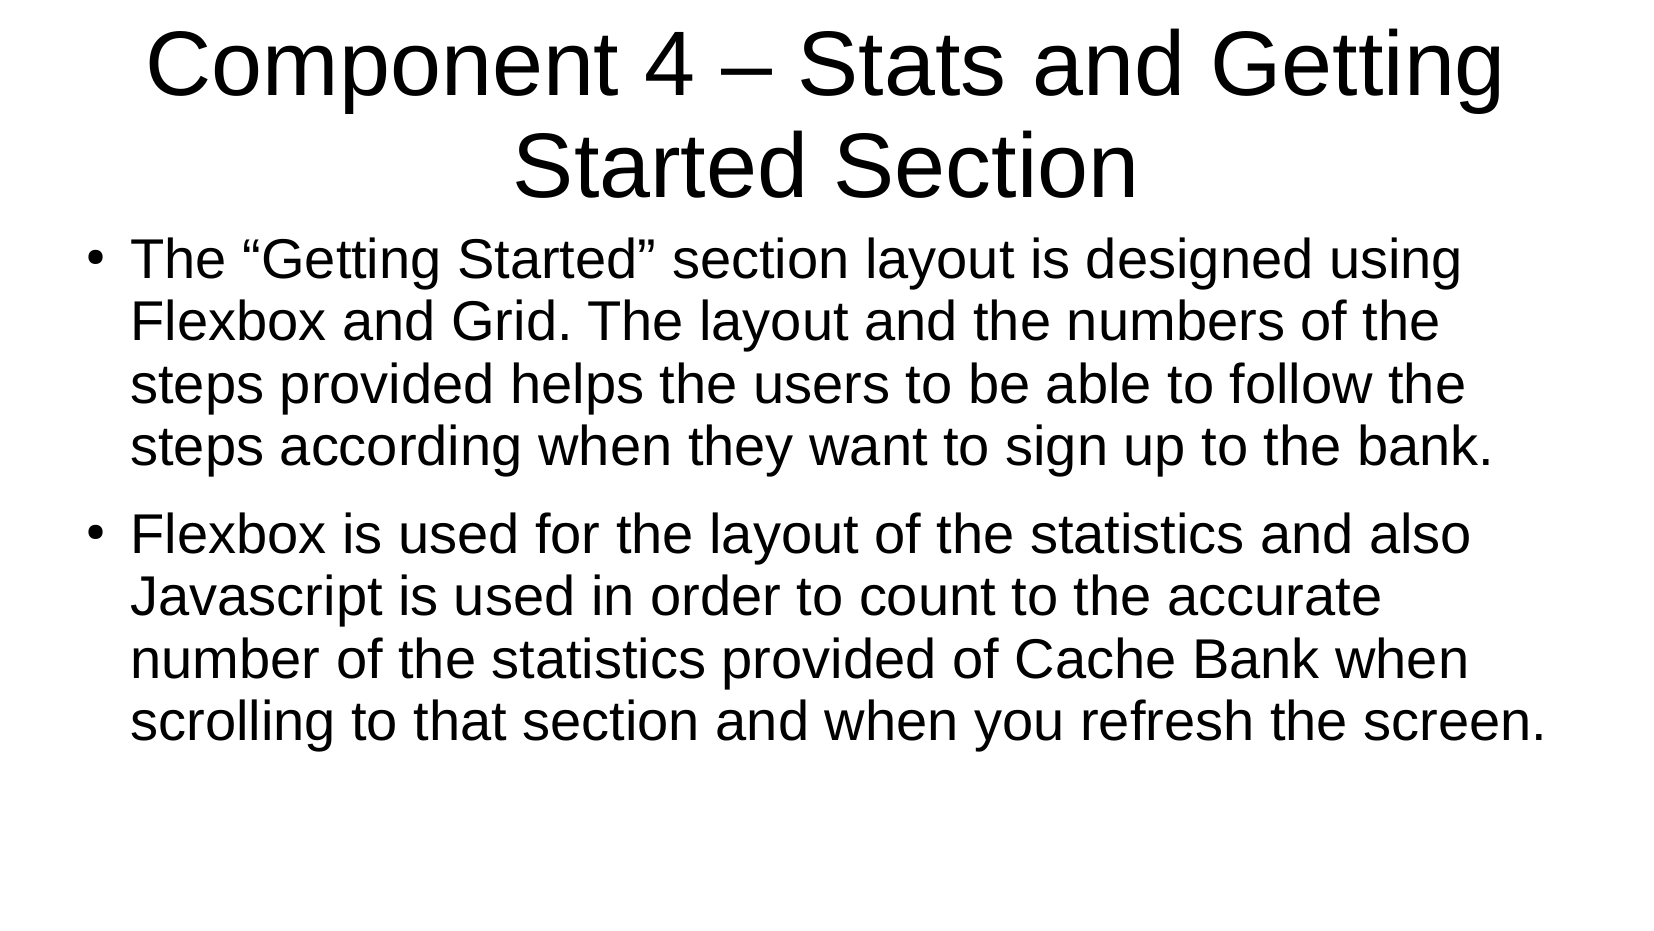

# Component 4 – Stats and Getting Started Section
The “Getting Started” section layout is designed using Flexbox and Grid. The layout and the numbers of the steps provided helps the users to be able to follow the steps according when they want to sign up to the bank.
Flexbox is used for the layout of the statistics and also Javascript is used in order to count to the accurate number of the statistics provided of Cache Bank when scrolling to that section and when you refresh the screen.